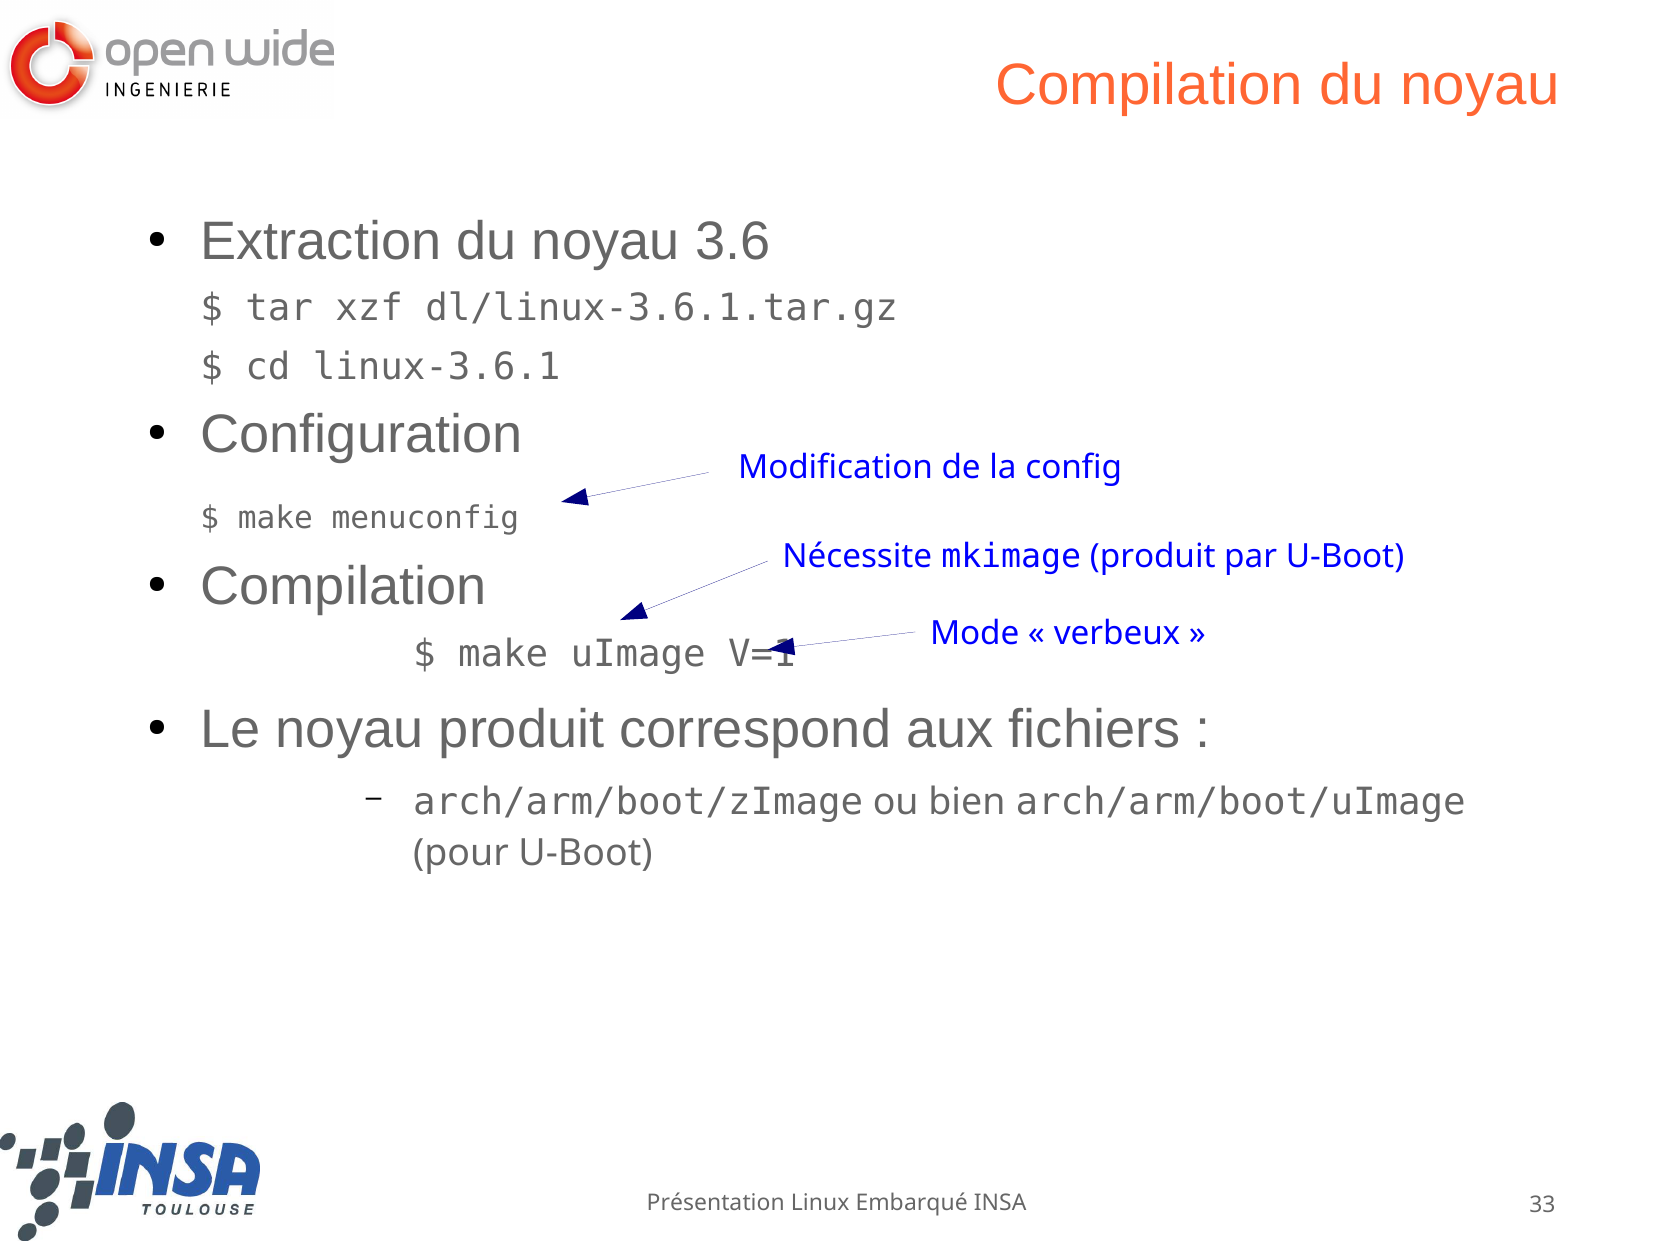

# Compilation du noyau
Extraction du noyau 3.6
$ tar xzf dl/linux-3.6.1.tar.gz
$ cd linux-3.6.1
Configuration
$ make menuconfig
Compilation
$ make uImage V=1
Le noyau produit correspond aux fichiers :
arch/arm/boot/zImage ou bien arch/arm/boot/uImage (pour U-Boot)
Modification de la config
Nécessite mkimage (produit par U-Boot)
Mode « verbeux »